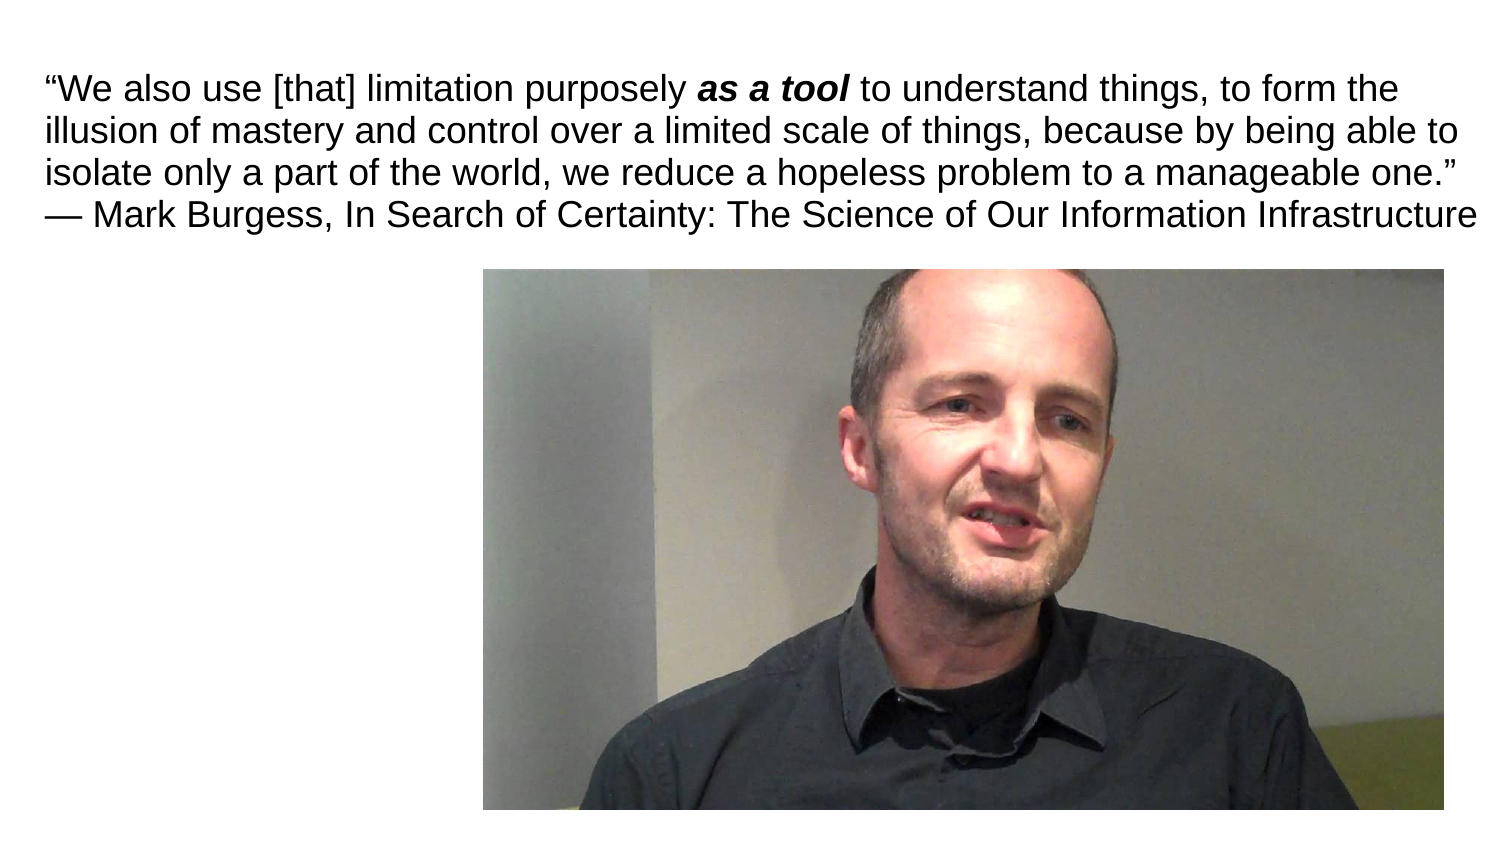

“We also use [that] limitation purposely as a tool to understand things, to form the illusion of mastery and control over a limited scale of things, because by being able to isolate only a part of the world, we reduce a hopeless problem to a manageable one.”
― Mark Burgess, In Search of Certainty: The Science of Our Information Infrastructure